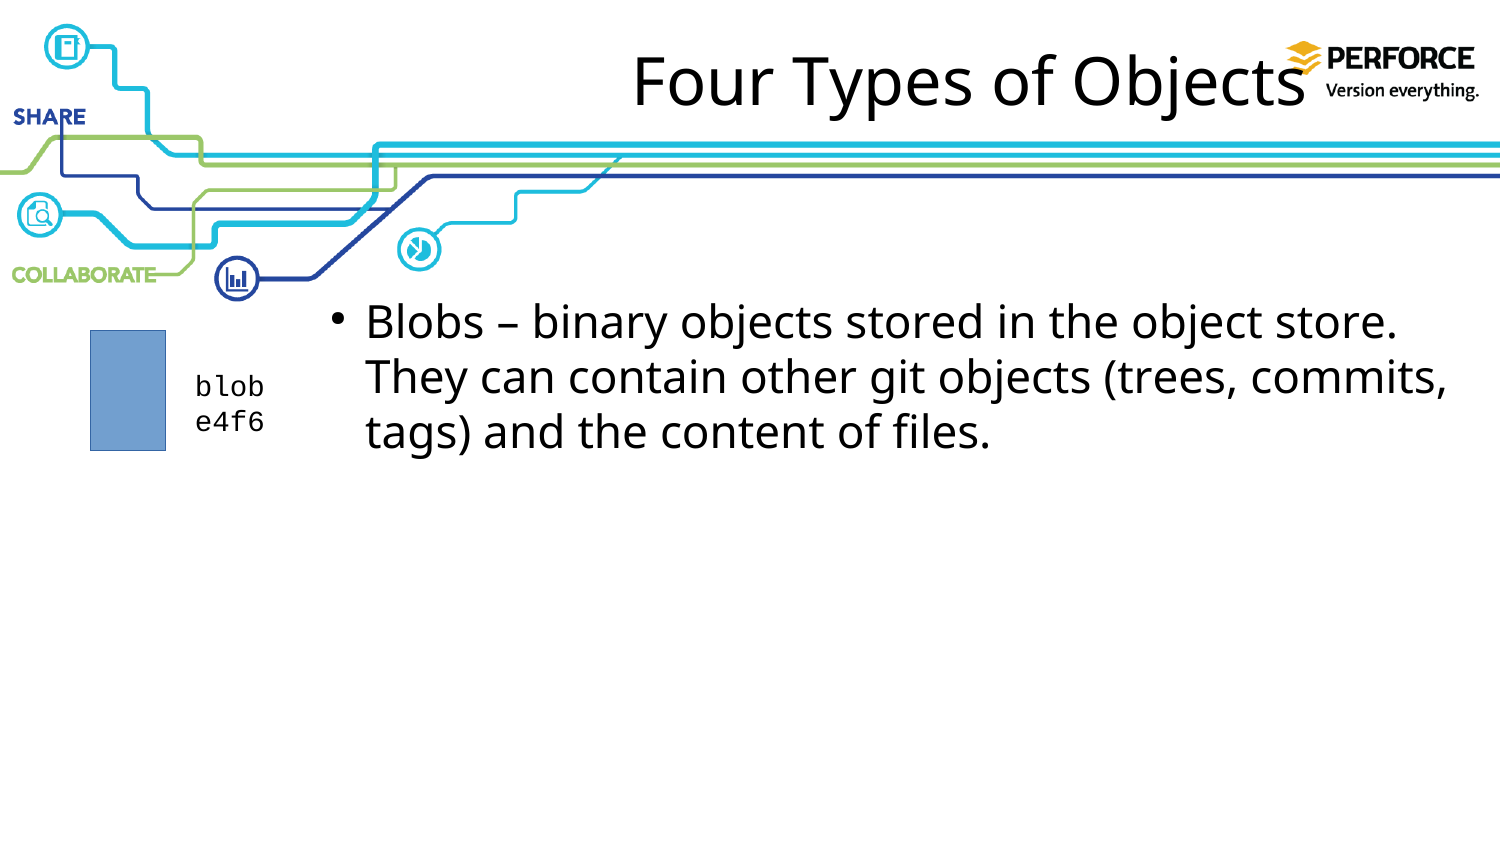

Four Types of Objects
Blobs – binary objects stored in the object store.
They can contain other git objects (trees, commits,
tags) and the content of files.
blob
e4f6